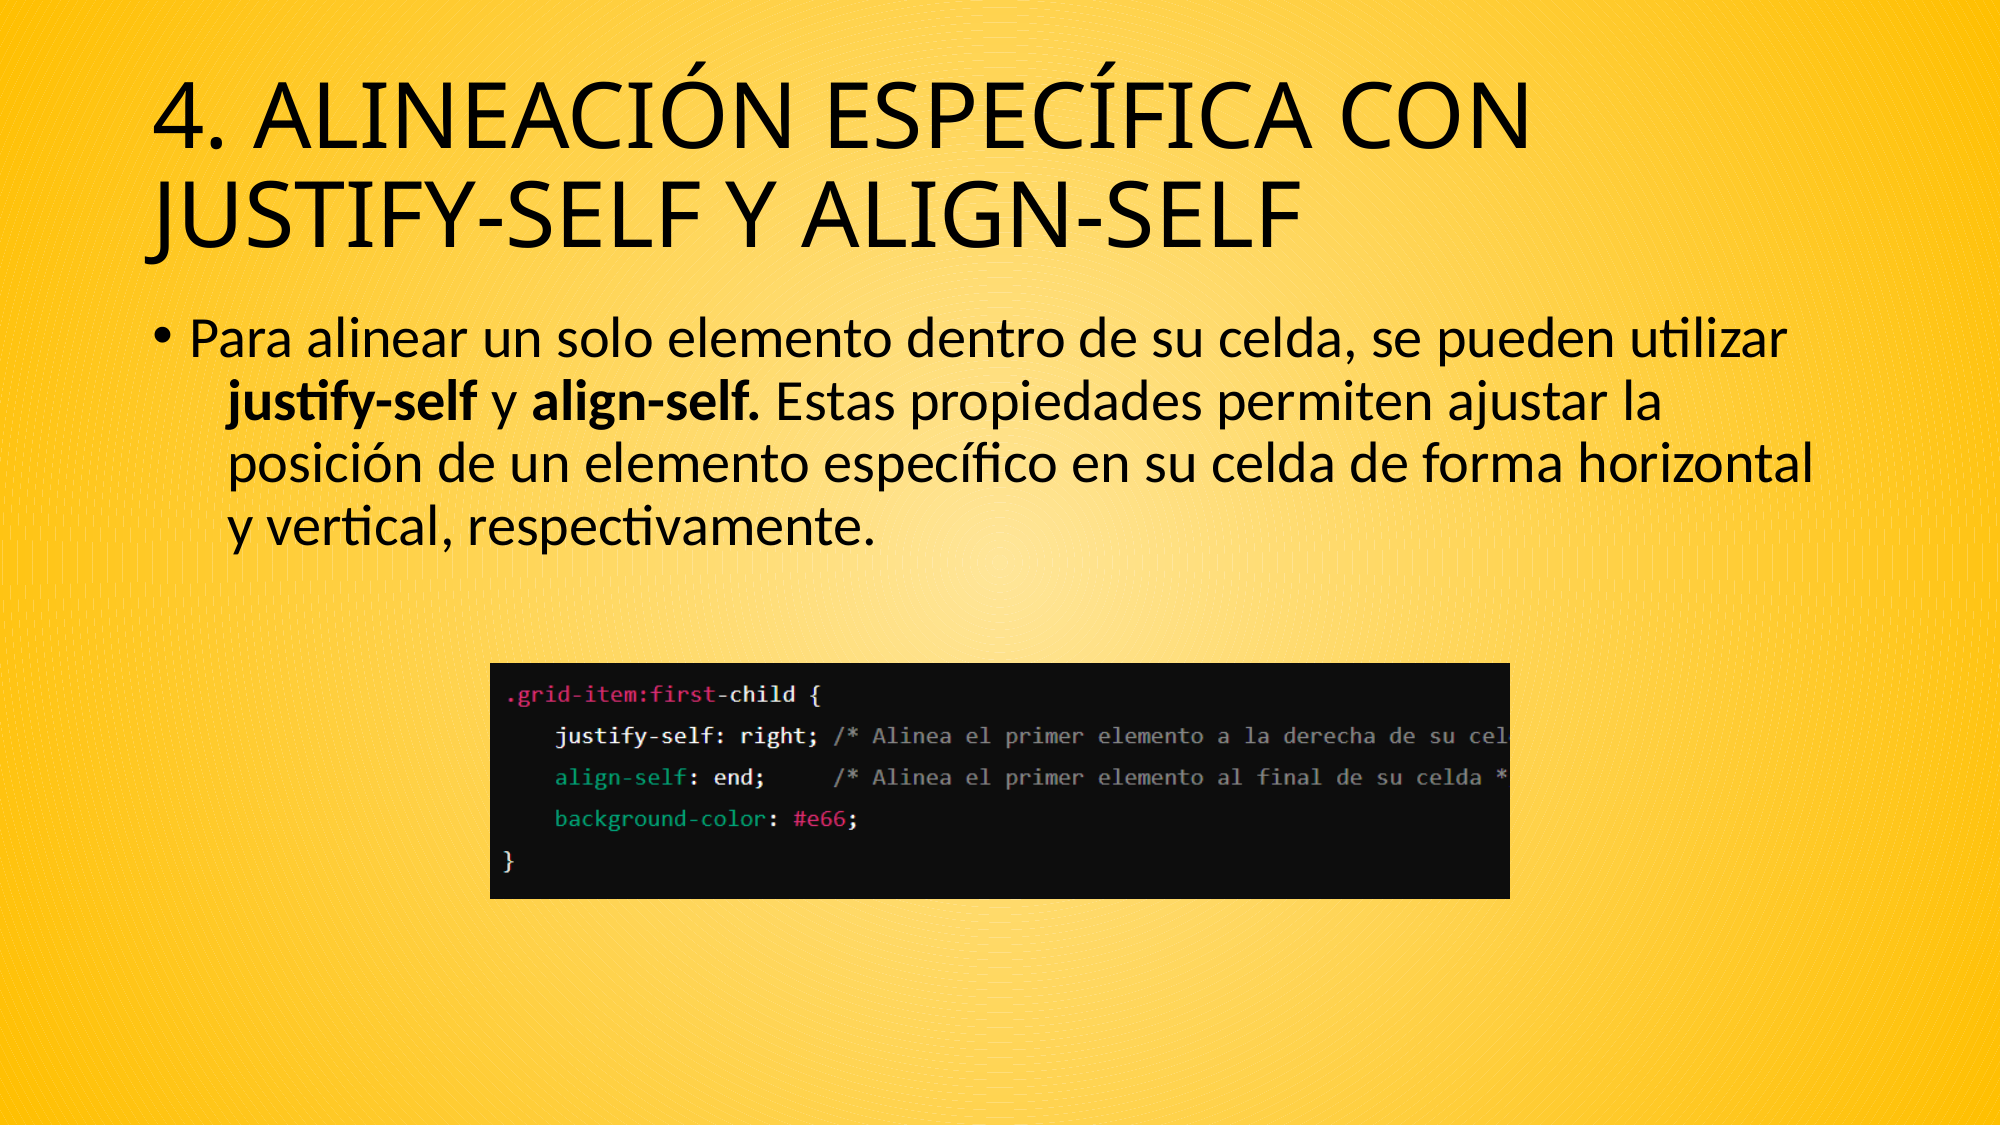

# 4. ALINEACIÓN ESPECÍFICA CON JUSTIFY-SELF Y ALIGN-SELF
Para alinear un solo elemento dentro de su celda, se pueden utilizar justify-self y align-self. Estas propiedades permiten ajustar la posición de un elemento específico en su celda de forma horizontal y vertical, respectivamente.